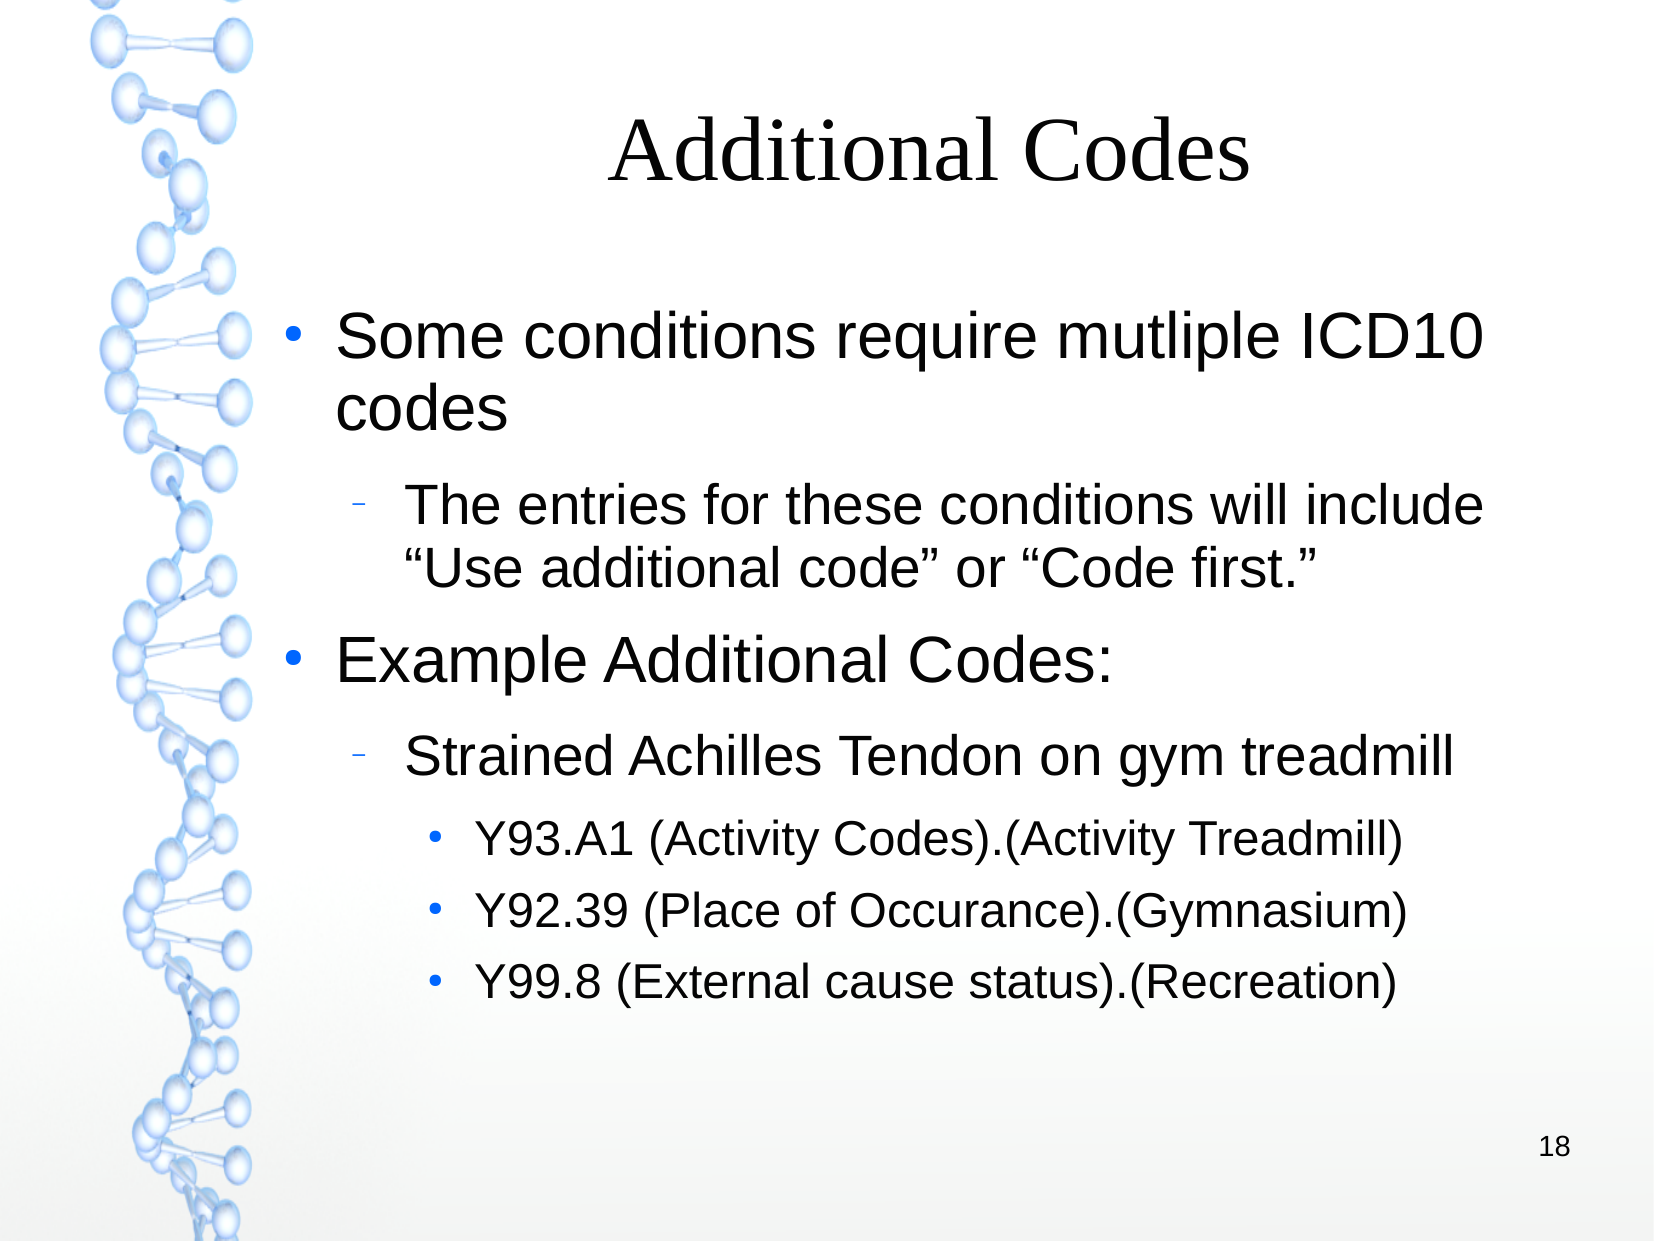

# Additional Codes
Some conditions require mutliple ICD10 codes
The entries for these conditions will include “Use additional code” or “Code first.”
Example Additional Codes:
Strained Achilles Tendon on gym treadmill
Y93.A1 (Activity Codes).(Activity Treadmill)
Y92.39 (Place of Occurance).(Gymnasium)
Y99.8 (External cause status).(Recreation)
18